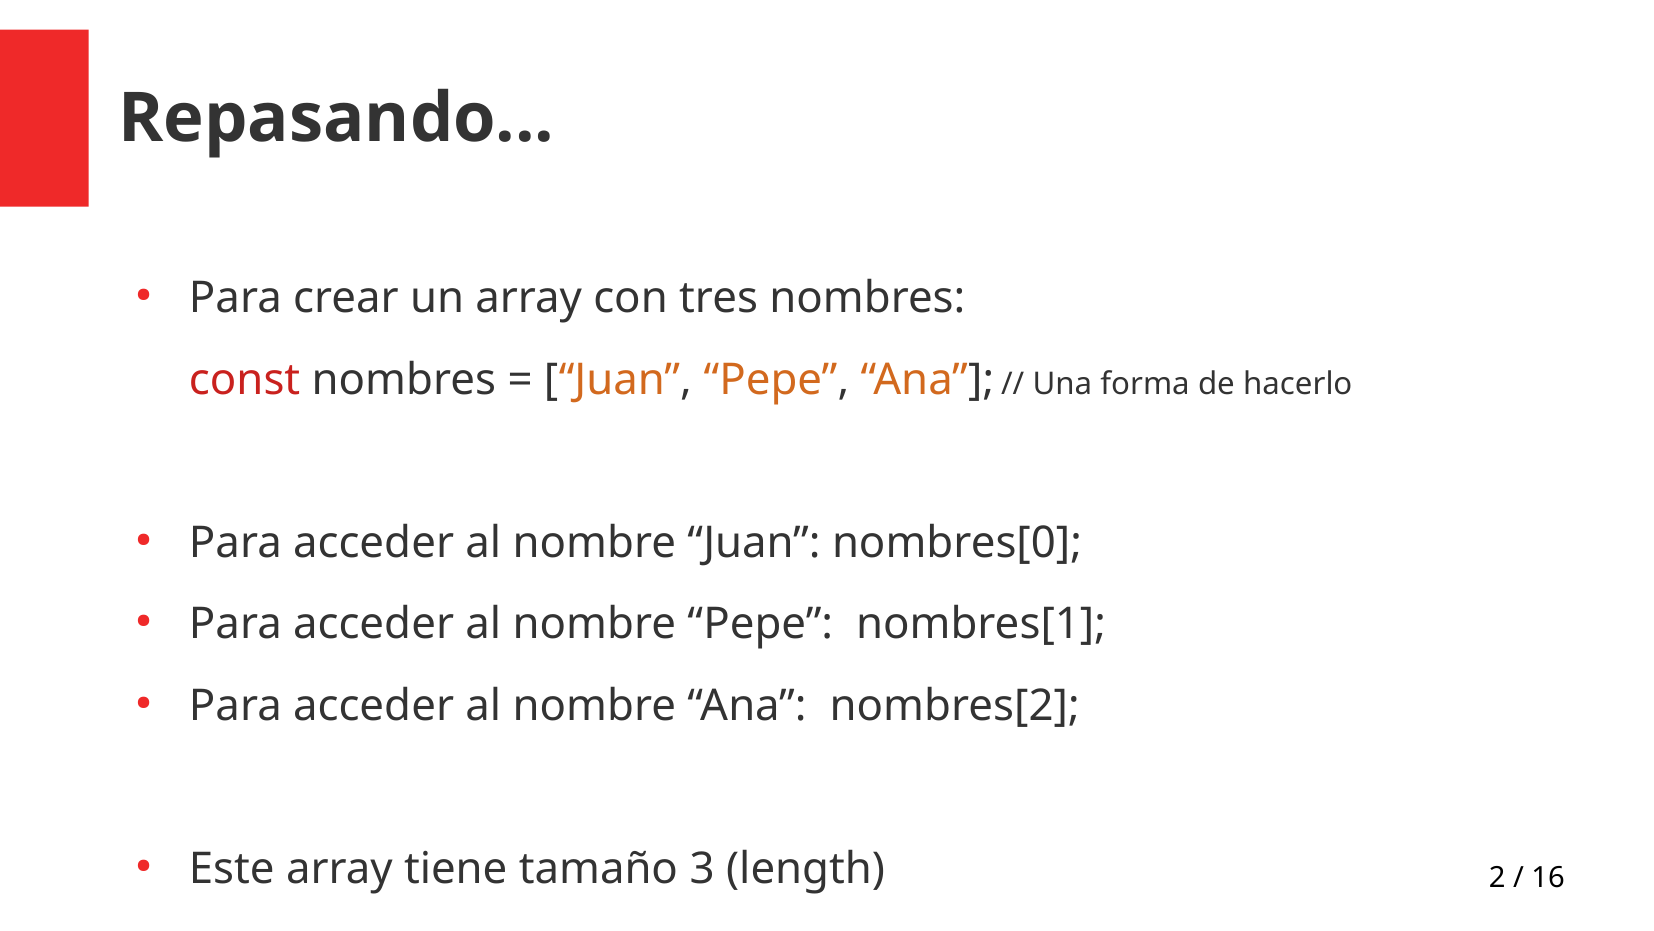

# Repasando...
Para crear un array con tres nombres:
const nombres = [“Juan”, “Pepe”, “Ana”];	// Una forma de hacerlo
Para acceder al nombre “Juan”: nombres[0];
Para acceder al nombre “Pepe”: nombres[1];
Para acceder al nombre “Ana”: nombres[2];
Este array tiene tamaño 3 (length)
Sus índices van del 0 al 2.
2